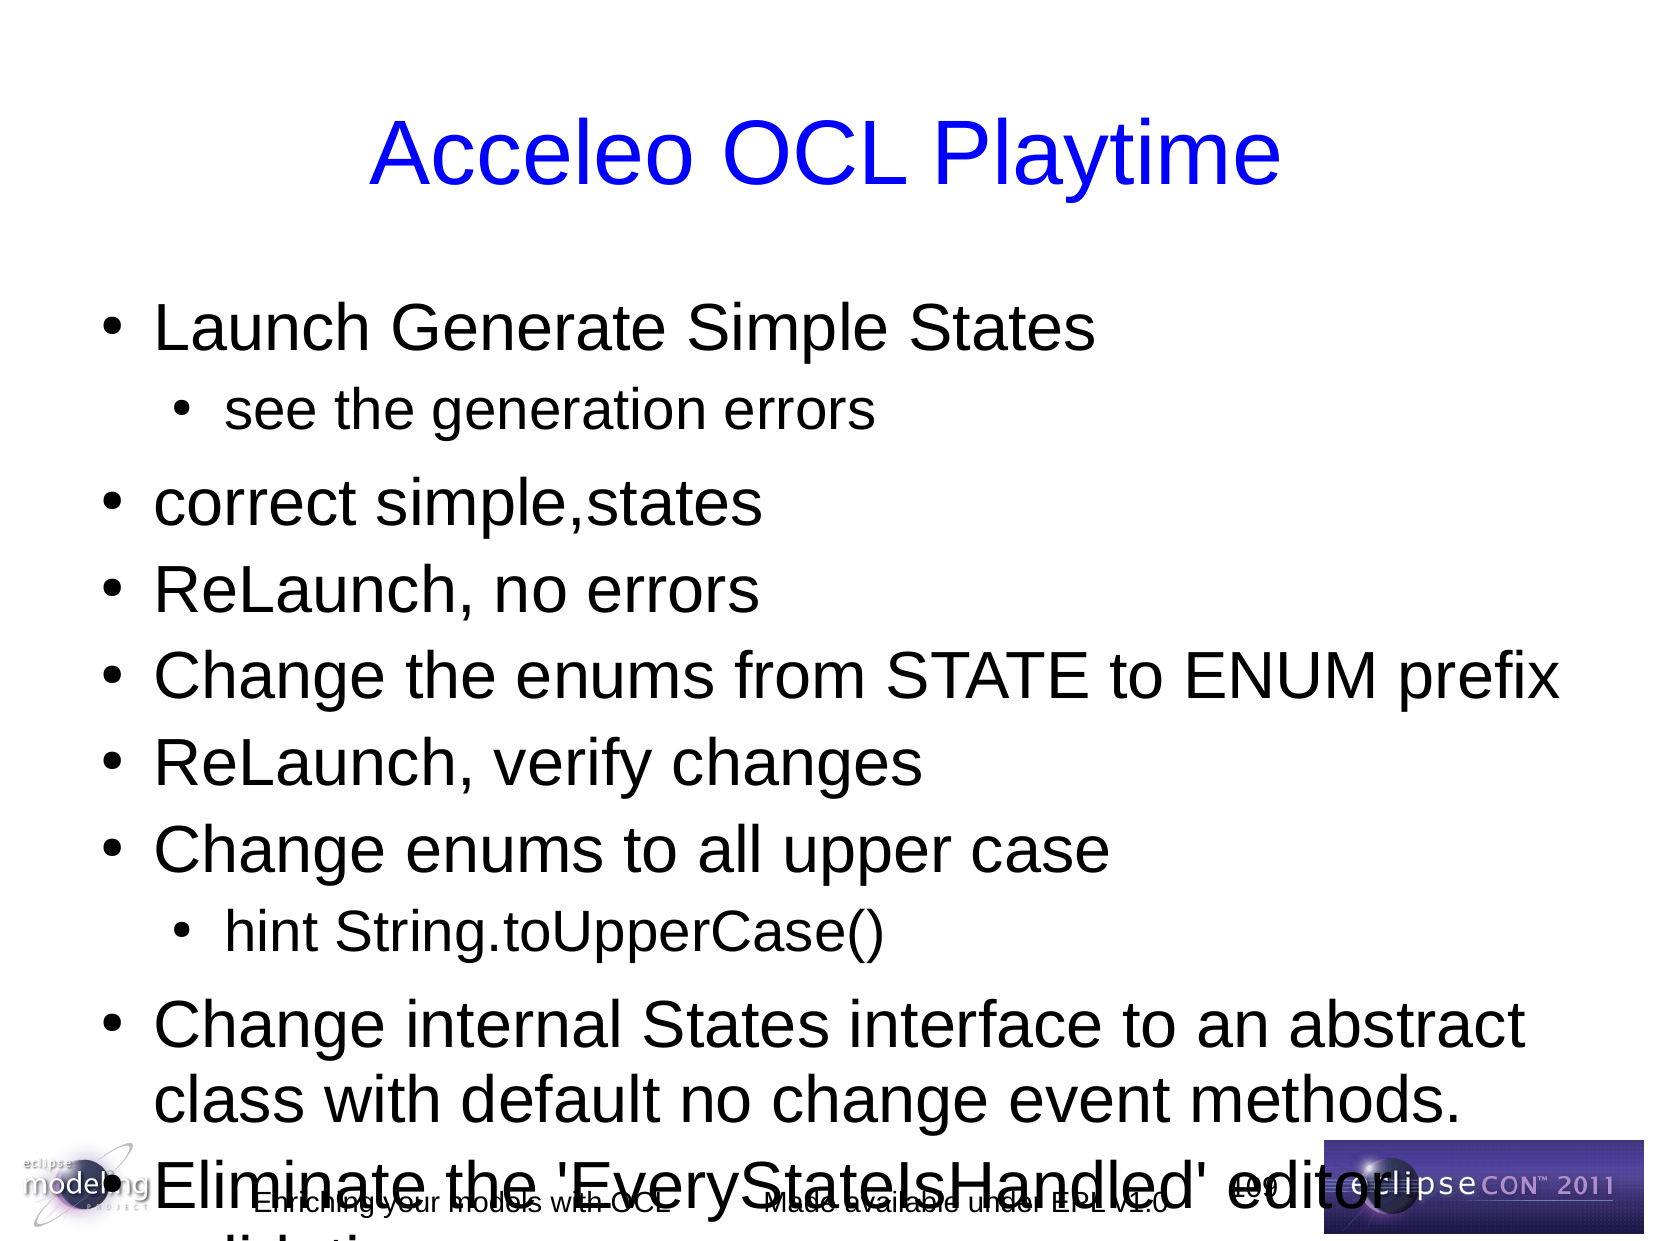

# Acceleo OCL Playtime
Launch Generate Simple States
see the generation errors
correct simple,states
ReLaunch, no errors
Change the enums from STATE to ENUM prefix
ReLaunch, verify changes
Change enums to all upper case
hint String.toUpperCase()
Change internal States interface to an abstract class with default no change event methods.
Eliminate the 'EveryStateIsHandled' editor validation
109
Enriching your models with OCL